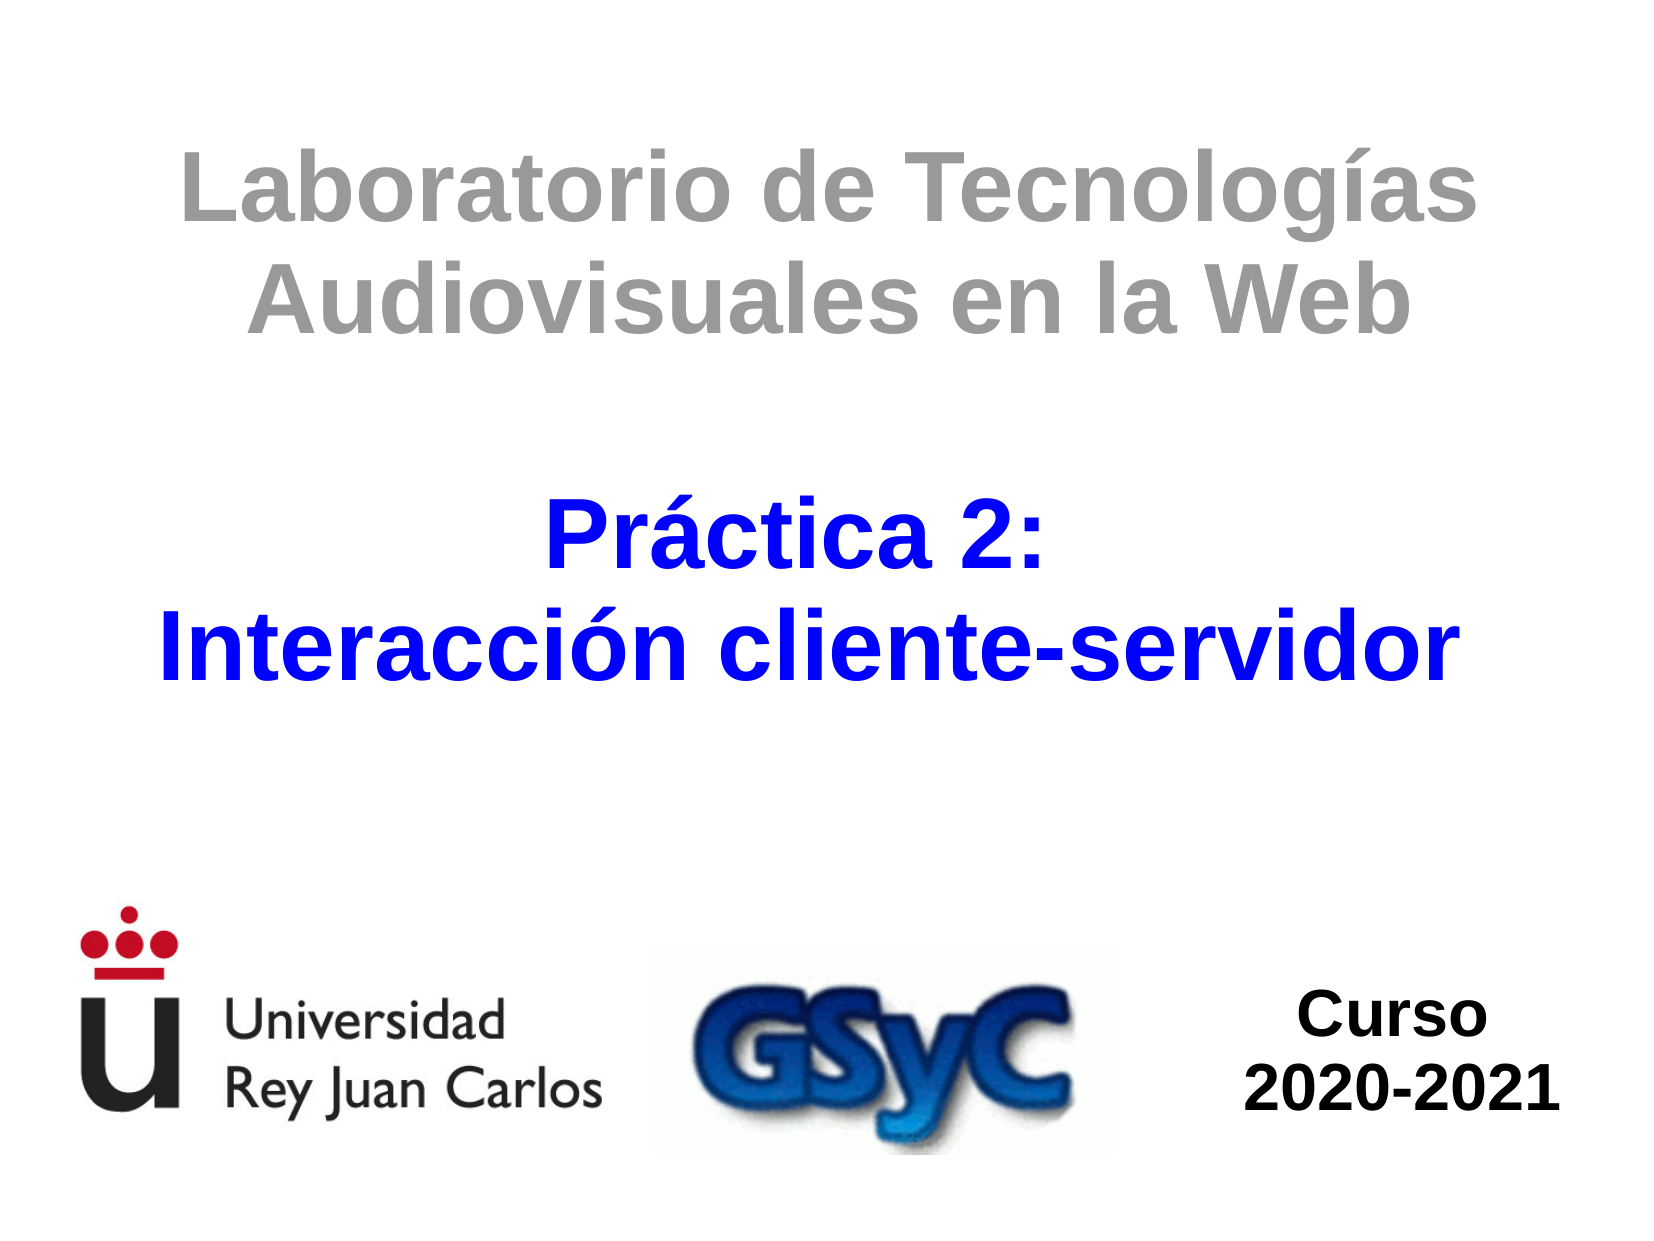

Laboratorio de Tecnologías Audiovisuales en la Web
# Práctica 2: Interacción cliente-servidor
Curso
2020-2021